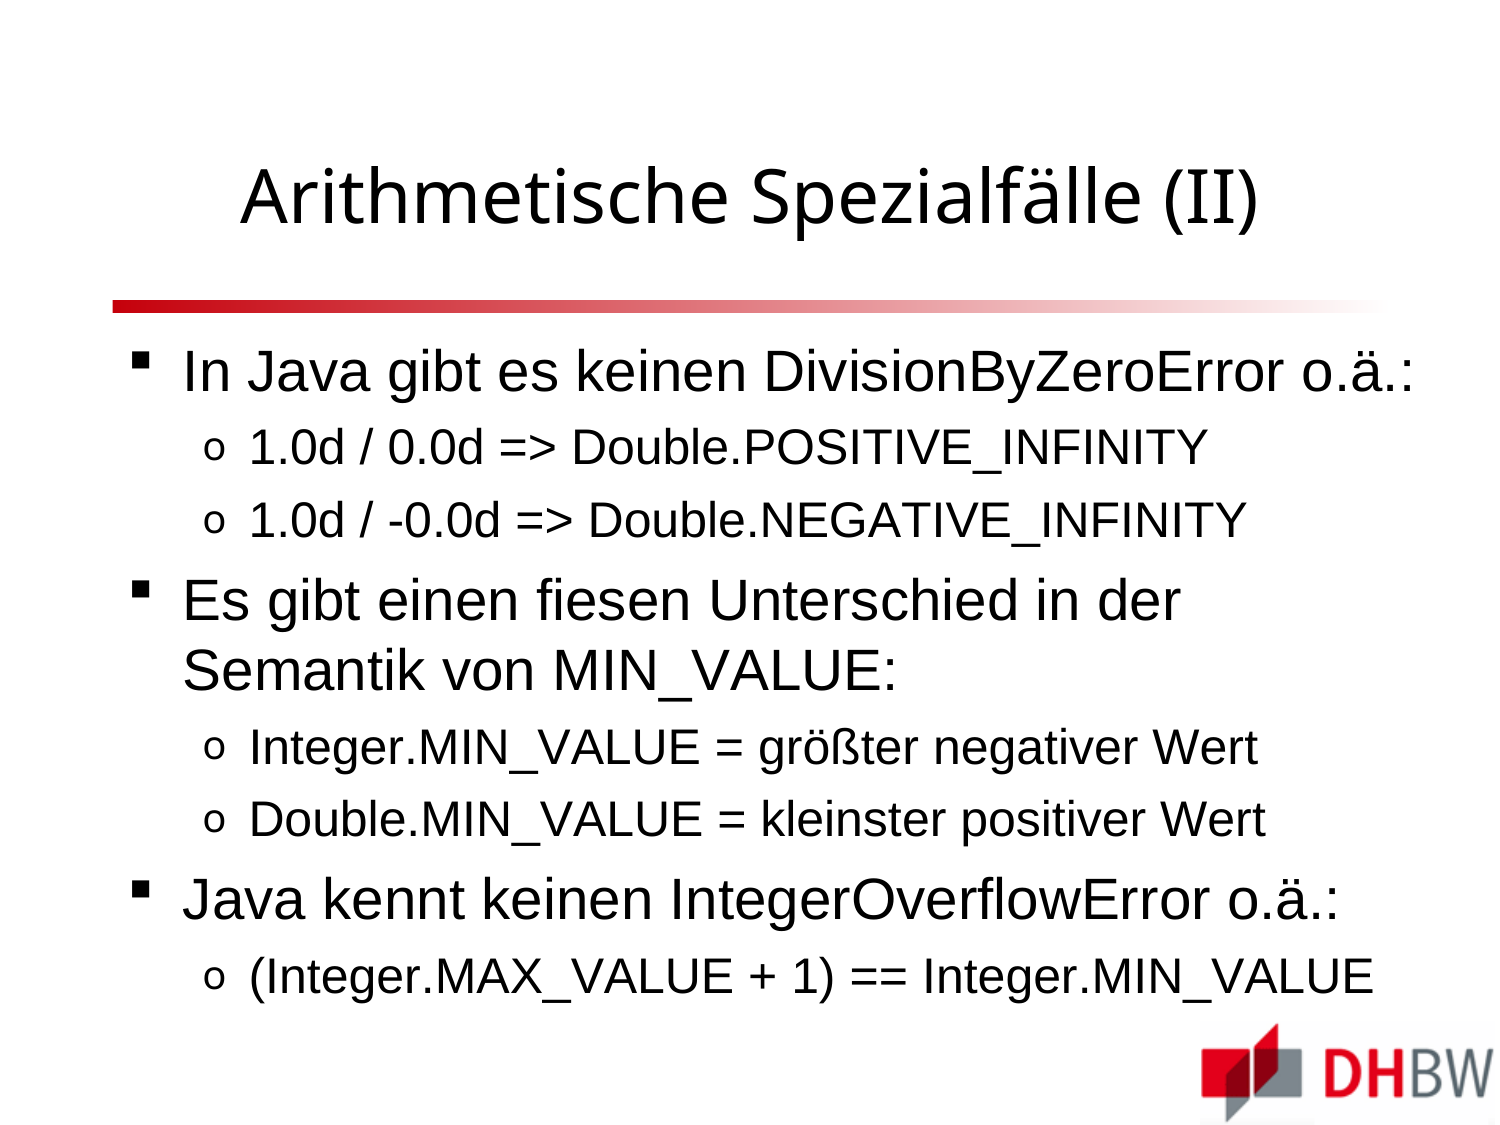

# Arithmetische Spezialfälle (II)
In Java gibt es keinen DivisionByZeroError o.ä.:
1.0d / 0.0d => Double.POSITIVE_INFINITY
1.0d / -0.0d => Double.NEGATIVE_INFINITY
Es gibt einen fiesen Unterschied in der Semantik von MIN_VALUE:
Integer.MIN_VALUE = größter negativer Wert
Double.MIN_VALUE = kleinster positiver Wert
Java kennt keinen IntegerOverflowError o.ä.:
(Integer.MAX_VALUE + 1) == Integer.MIN_VALUE